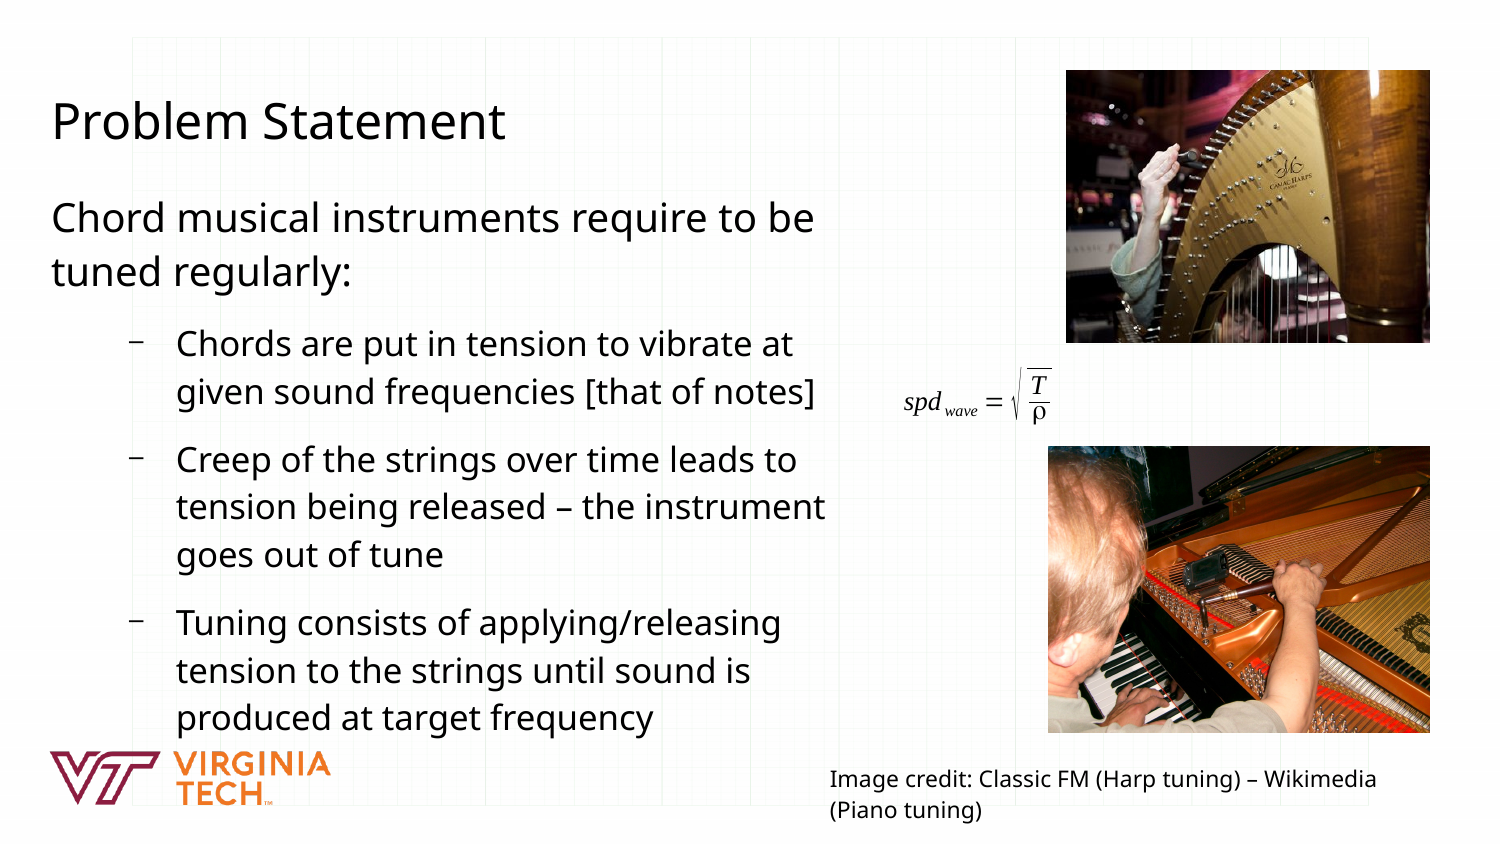

# Problem Statement
Chord musical instruments require to be tuned regularly:
Chords are put in tension to vibrate at given sound frequencies [that of notes]
Creep of the strings over time leads to tension being released – the instrument goes out of tune
Tuning consists of applying/releasing tension to the strings until sound is produced at target frequency
Image credit: Classic FM (Harp tuning) – Wikimedia (Piano tuning)